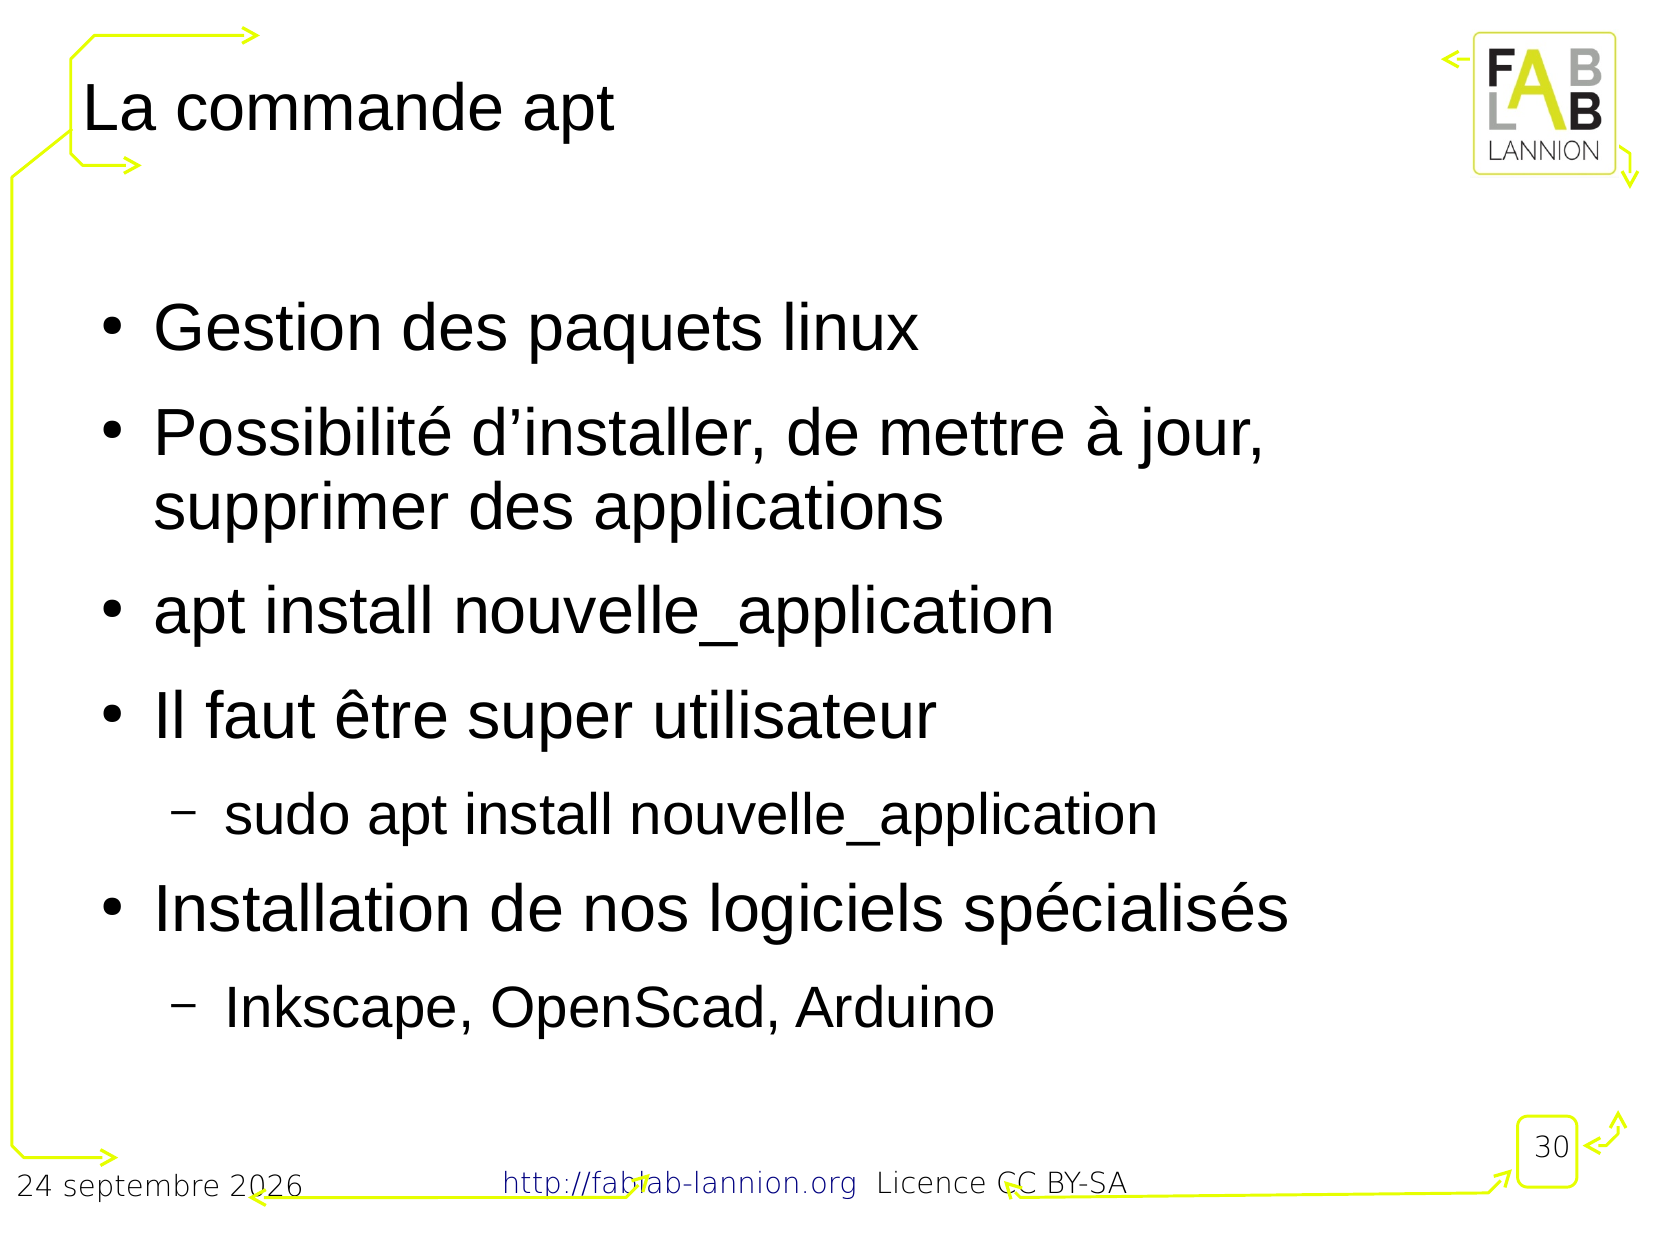

# La commande apt
Gestion des paquets linux
Possibilité d’installer, de mettre à jour, supprimer des applications
apt install nouvelle_application
Il faut être super utilisateur
sudo apt install nouvelle_application
Installation de nos logiciels spécialisés
Inkscape, OpenScad, Arduino
30